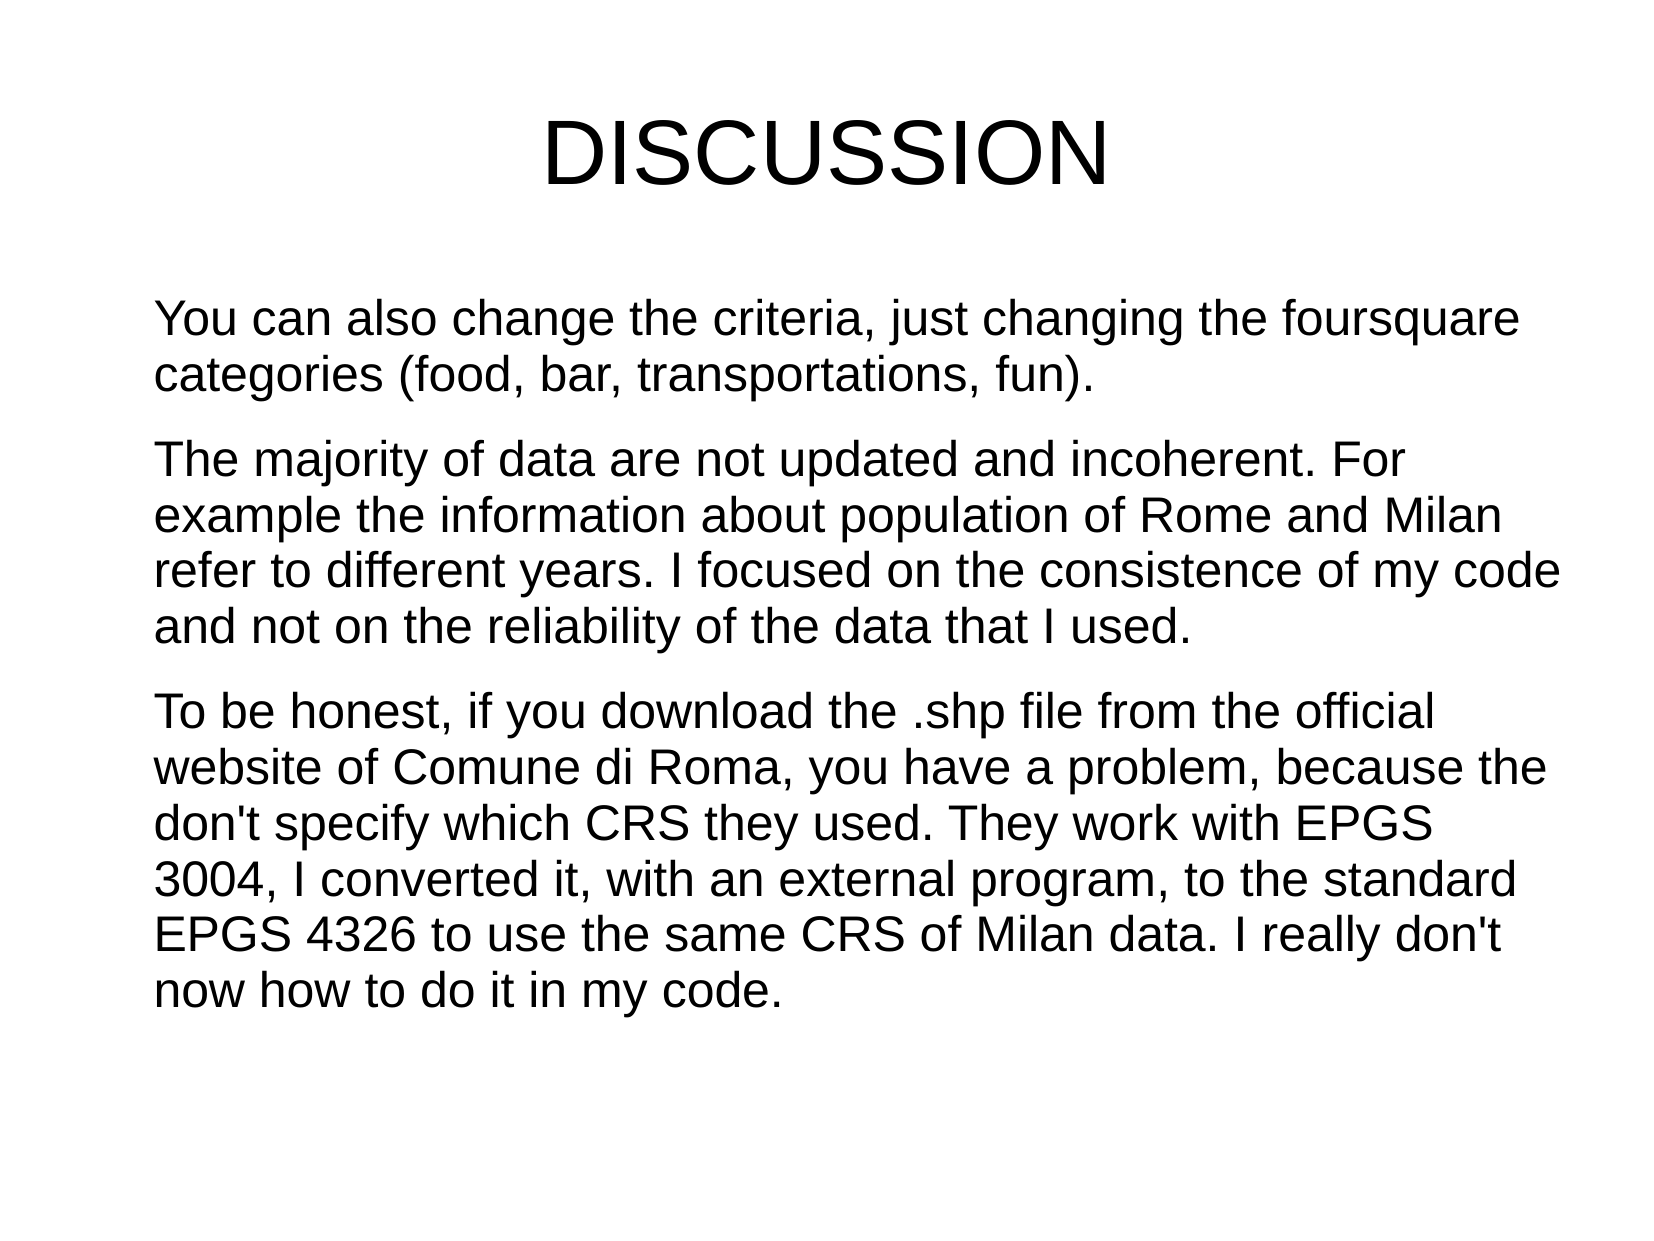

# DISCUSSION
You can also change the criteria, just changing the foursquare categories (food, bar, transportations, fun).
The majority of data are not updated and incoherent. For example the information about population of Rome and Milan refer to different years. I focused on the consistence of my code and not on the reliability of the data that I used.
To be honest, if you download the .shp file from the official website of Comune di Roma, you have a problem, because the don't specify which CRS they used. They work with EPGS 3004, I converted it, with an external program, to the standard EPGS 4326 to use the same CRS of Milan data. I really don't now how to do it in my code.